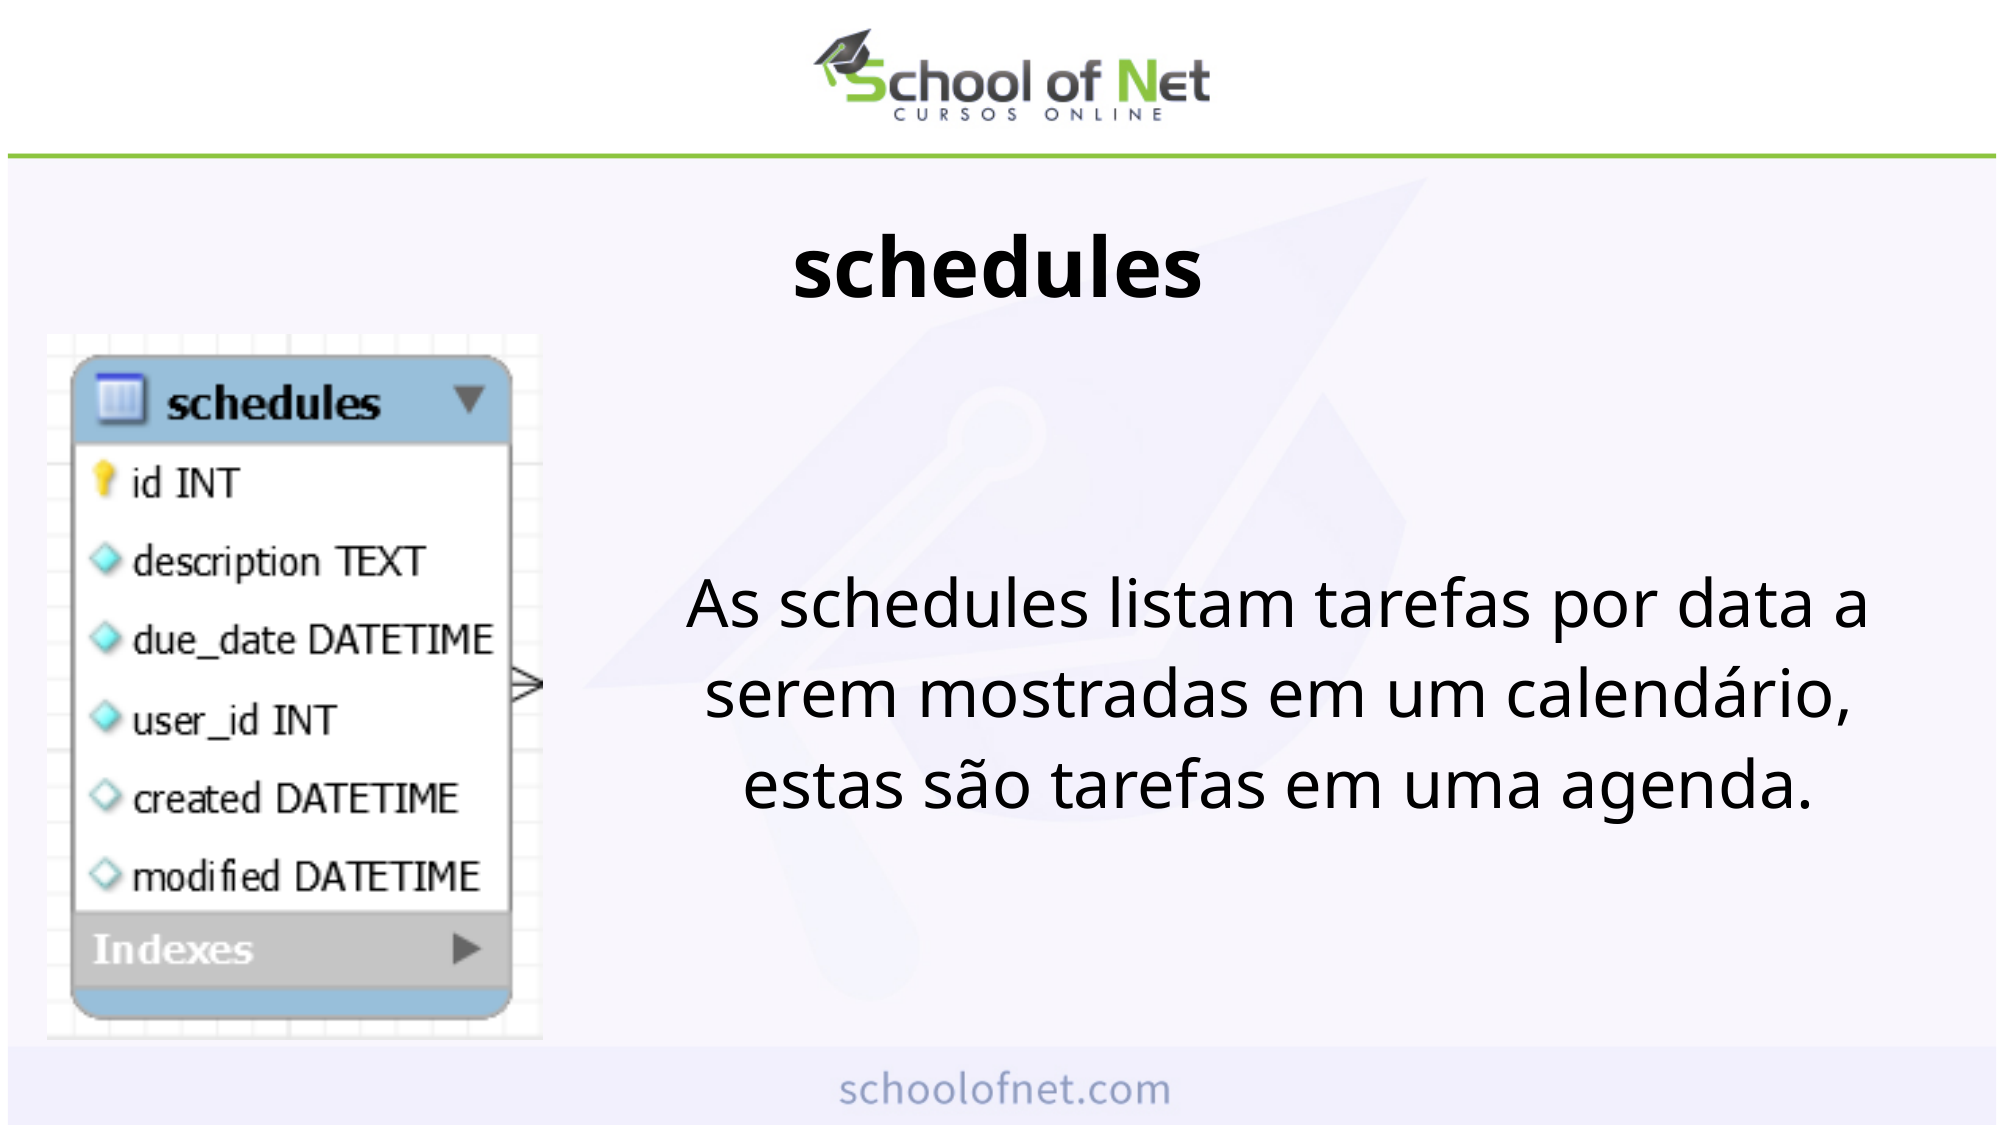

# schedules
As schedules listam tarefas por data a serem mostradas em um calendário, estas são tarefas em uma agenda.